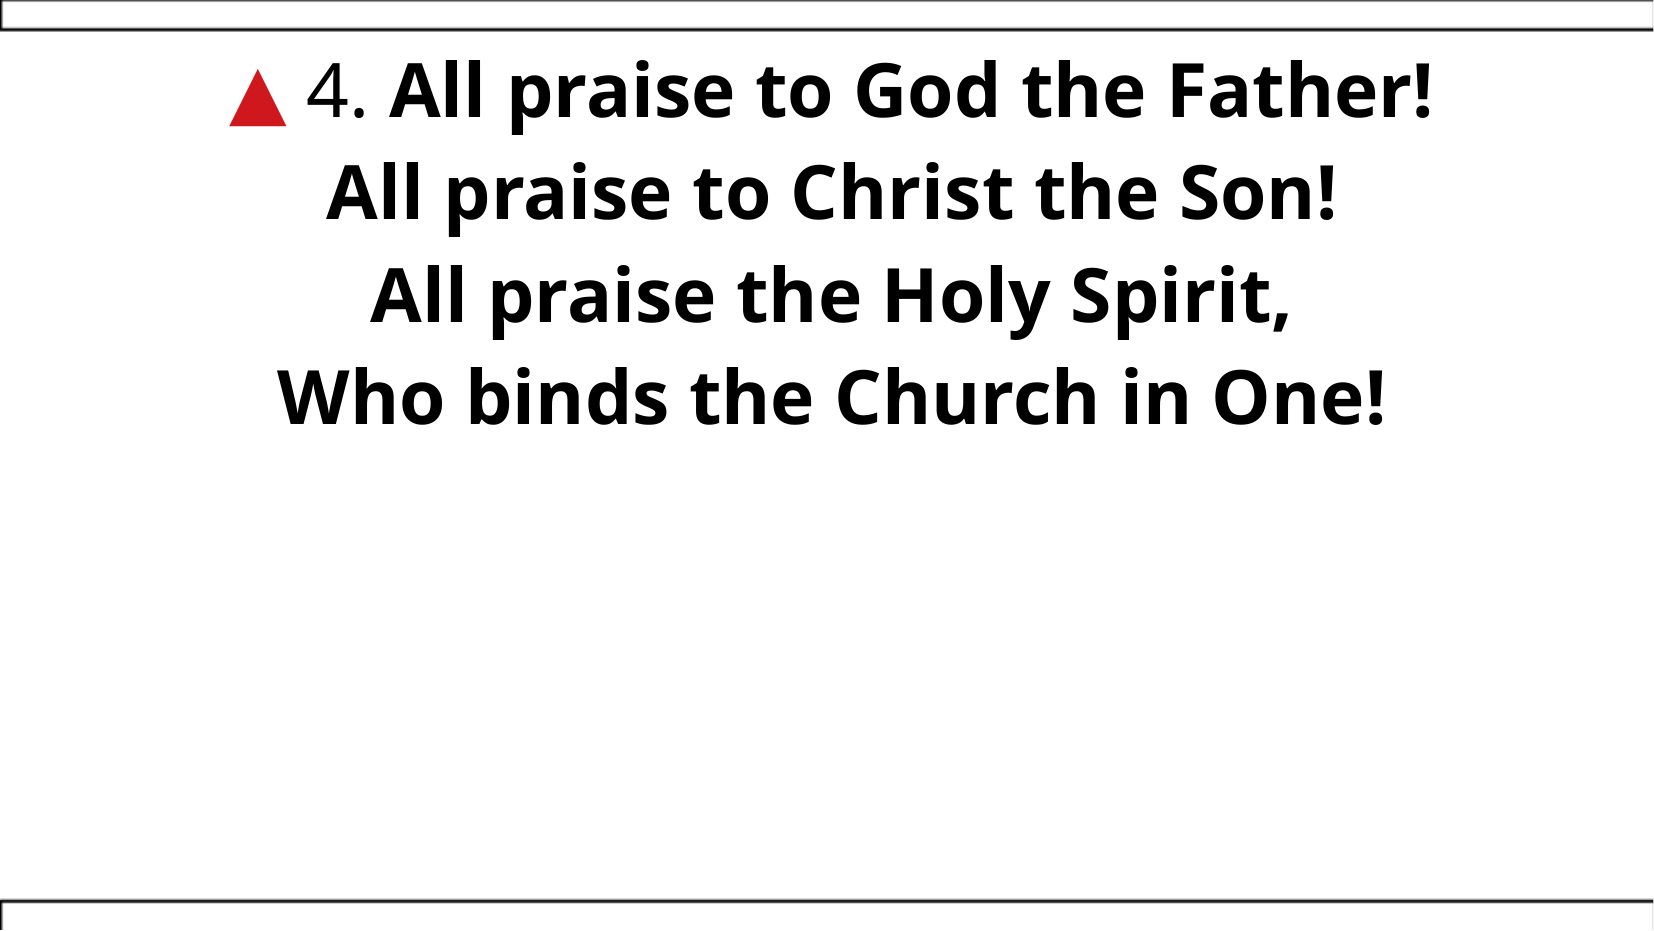

▲ 4. All praise to God the Father!
All praise to Christ the Son!
All praise the Holy Spirit,
Who binds the Church in One!